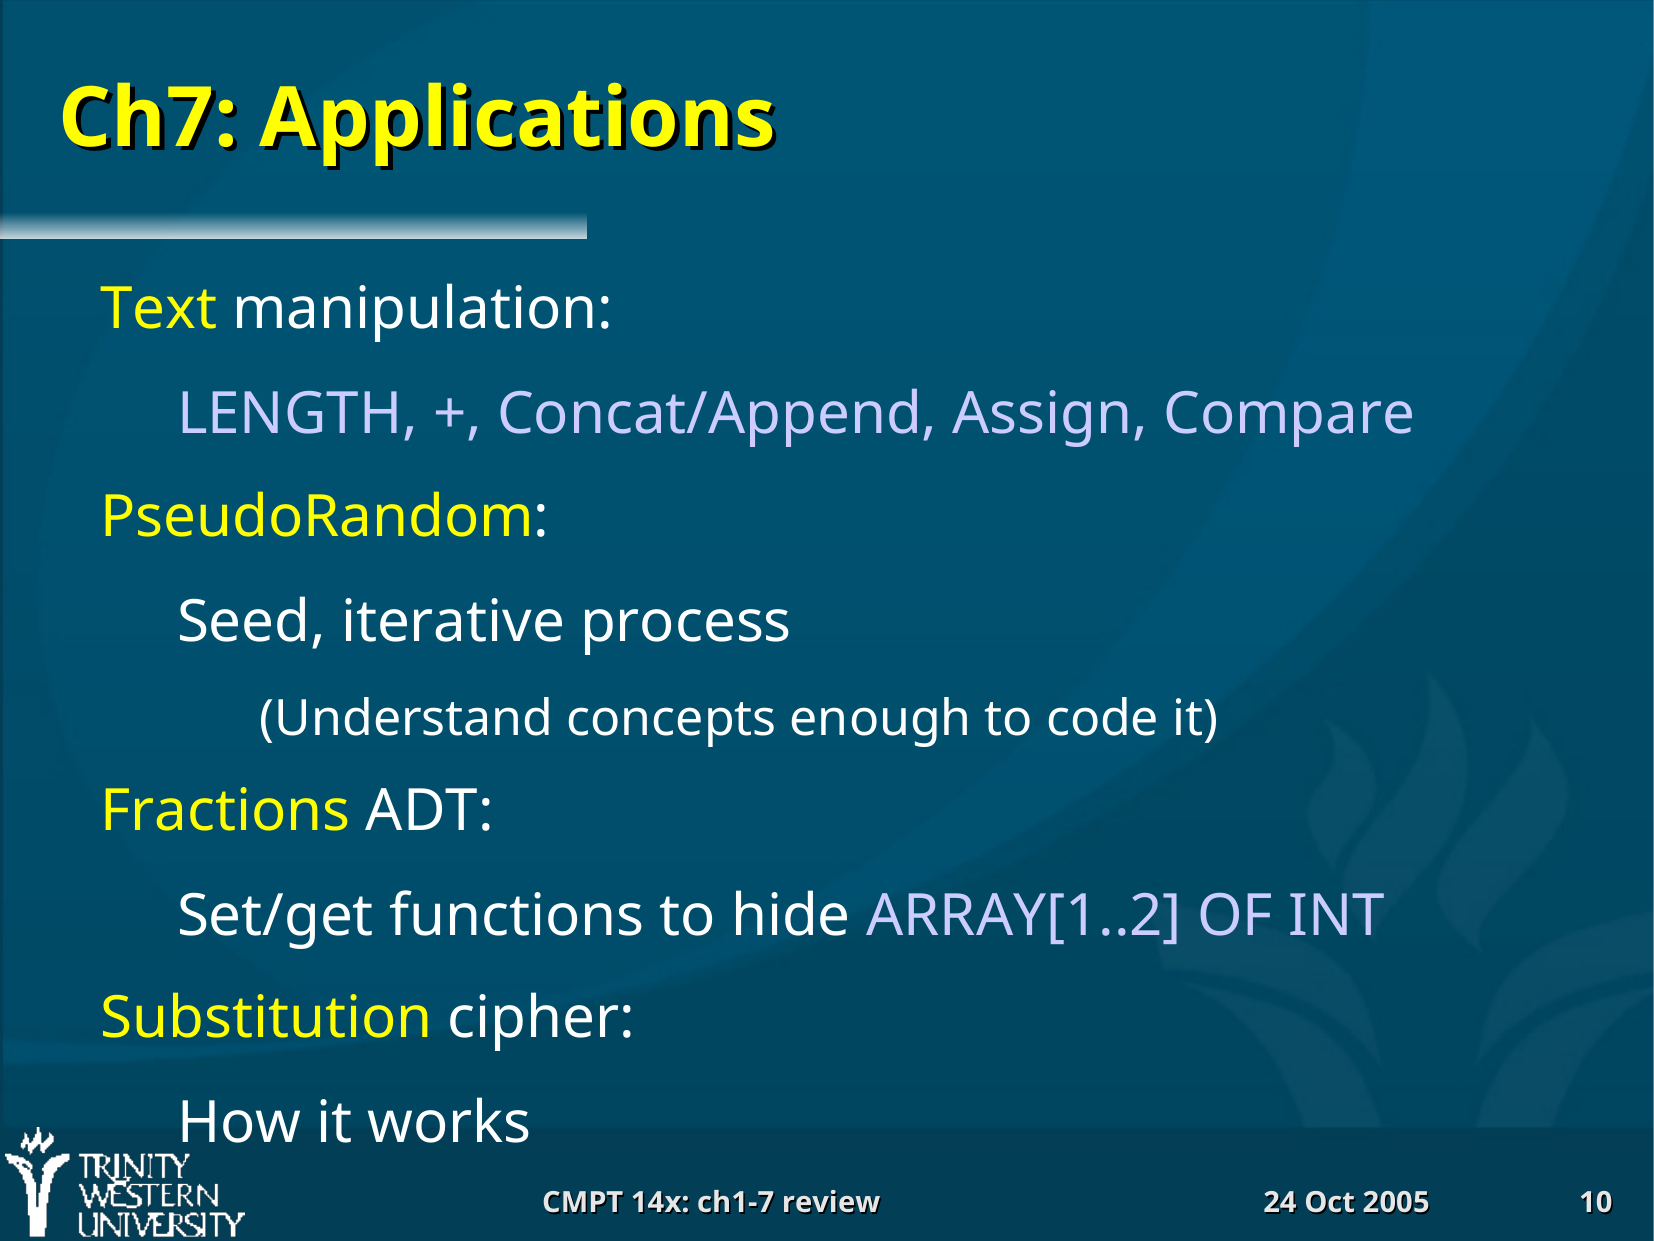

# Ch7: Applications
Text manipulation:
LENGTH, +, Concat/Append, Assign, Compare
PseudoRandom:
Seed, iterative process
(Understand concepts enough to code it)
Fractions ADT:
Set/get functions to hide ARRAY[1..2] OF INT
Substitution cipher:
How it works
CMPT 14x: ch1-7 review
24 Oct 2005
10